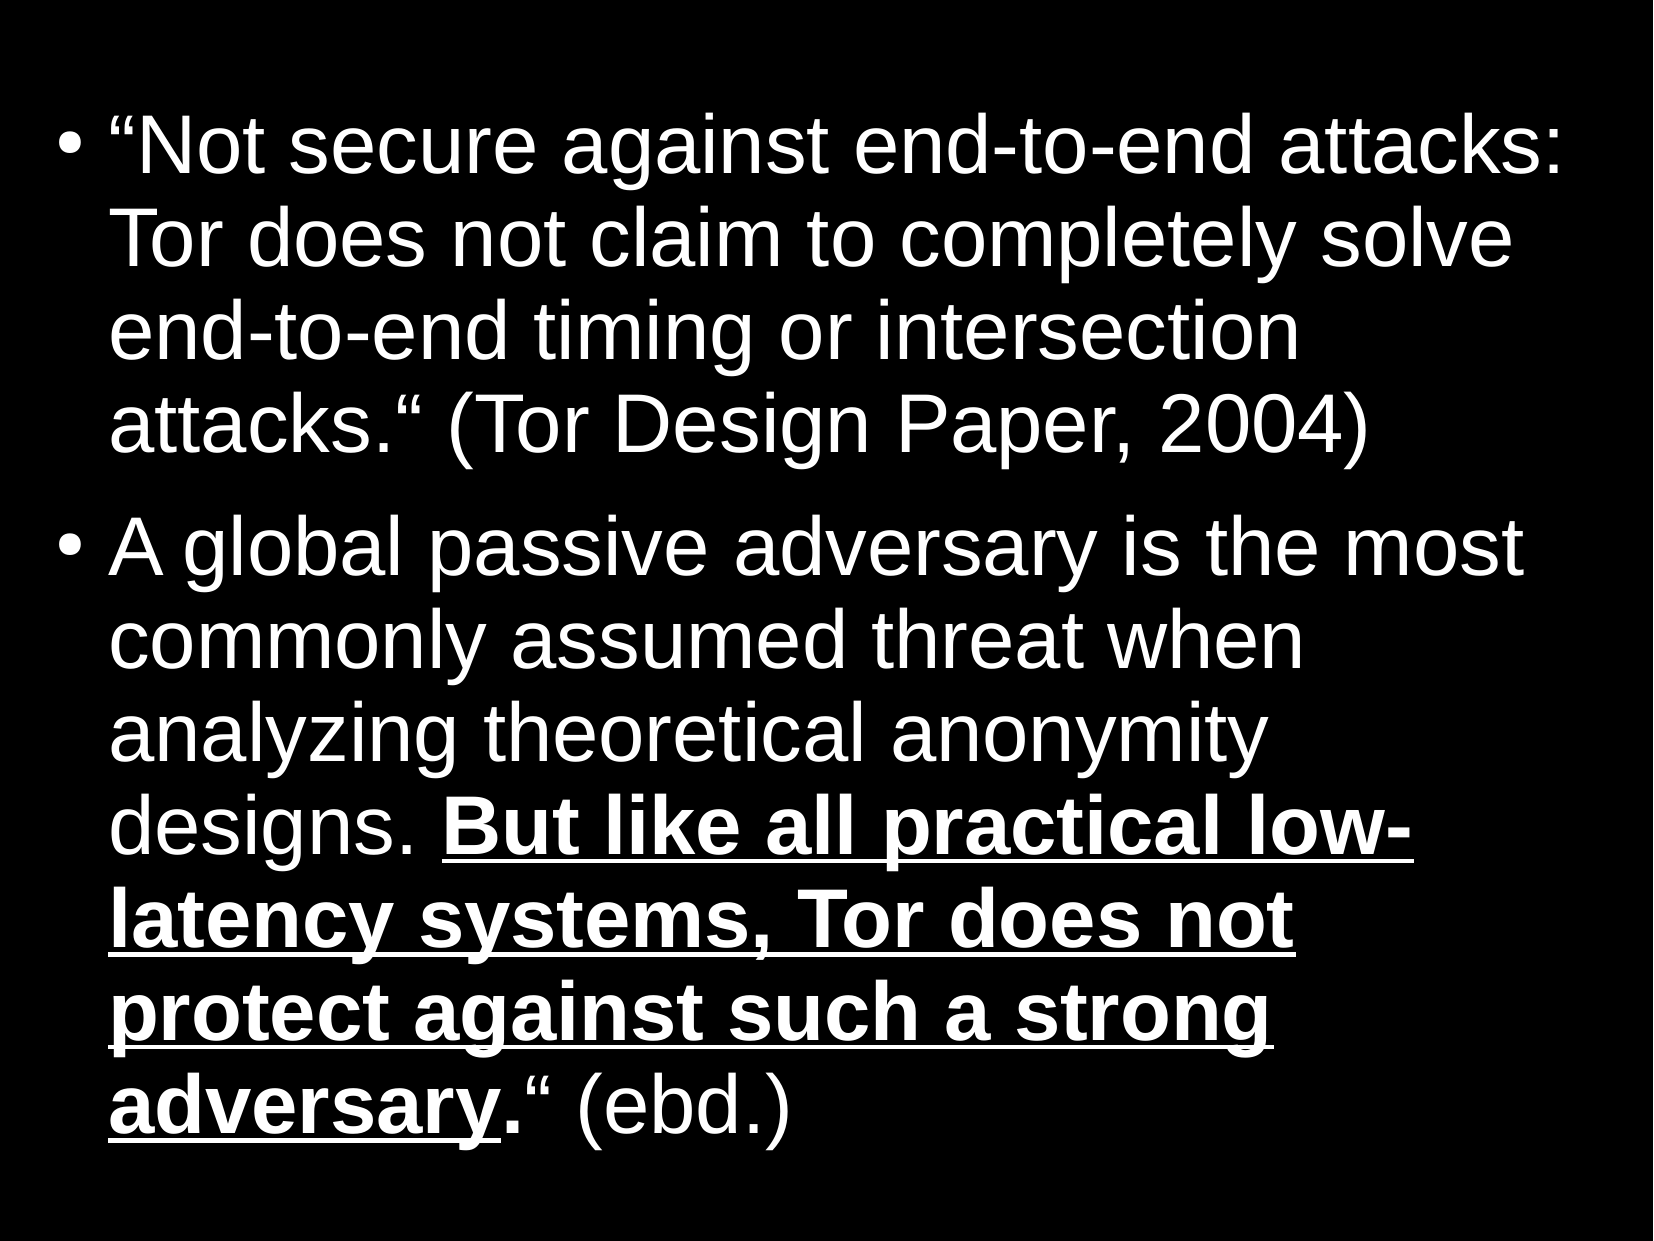

# “Not secure against end-to-end attacks: Tor does not claim to completely solve end-to-end timing or intersection attacks.“ (Tor Design Paper, 2004)
A global passive adversary is the most commonly assumed threat when analyzing theoretical anonymity designs. But like all practical low-latency systems, Tor does not protect against such a strong adversary.“ (ebd.)